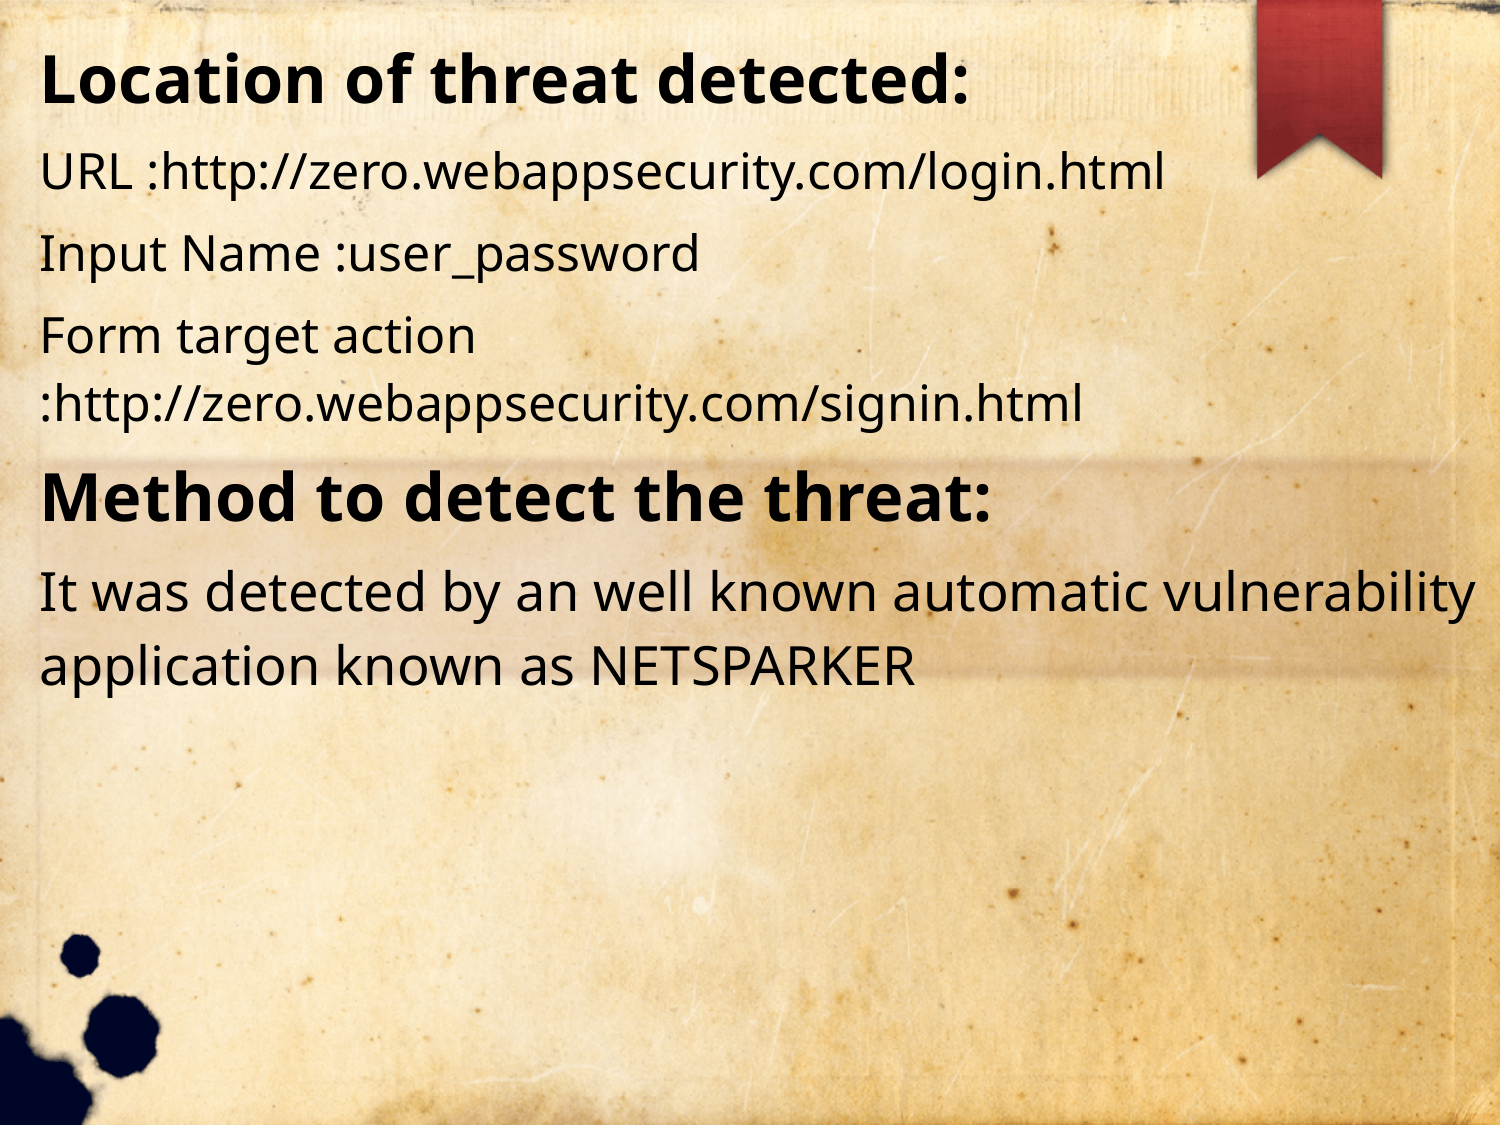

# Location of threat detected:
URL :http://zero.webappsecurity.com/login.html
Input Name :user_password
Form target action :http://zero.webappsecurity.com/signin.html
Method to detect the threat:
It was detected by an well known automatic vulnerability application known as NETSPARKER